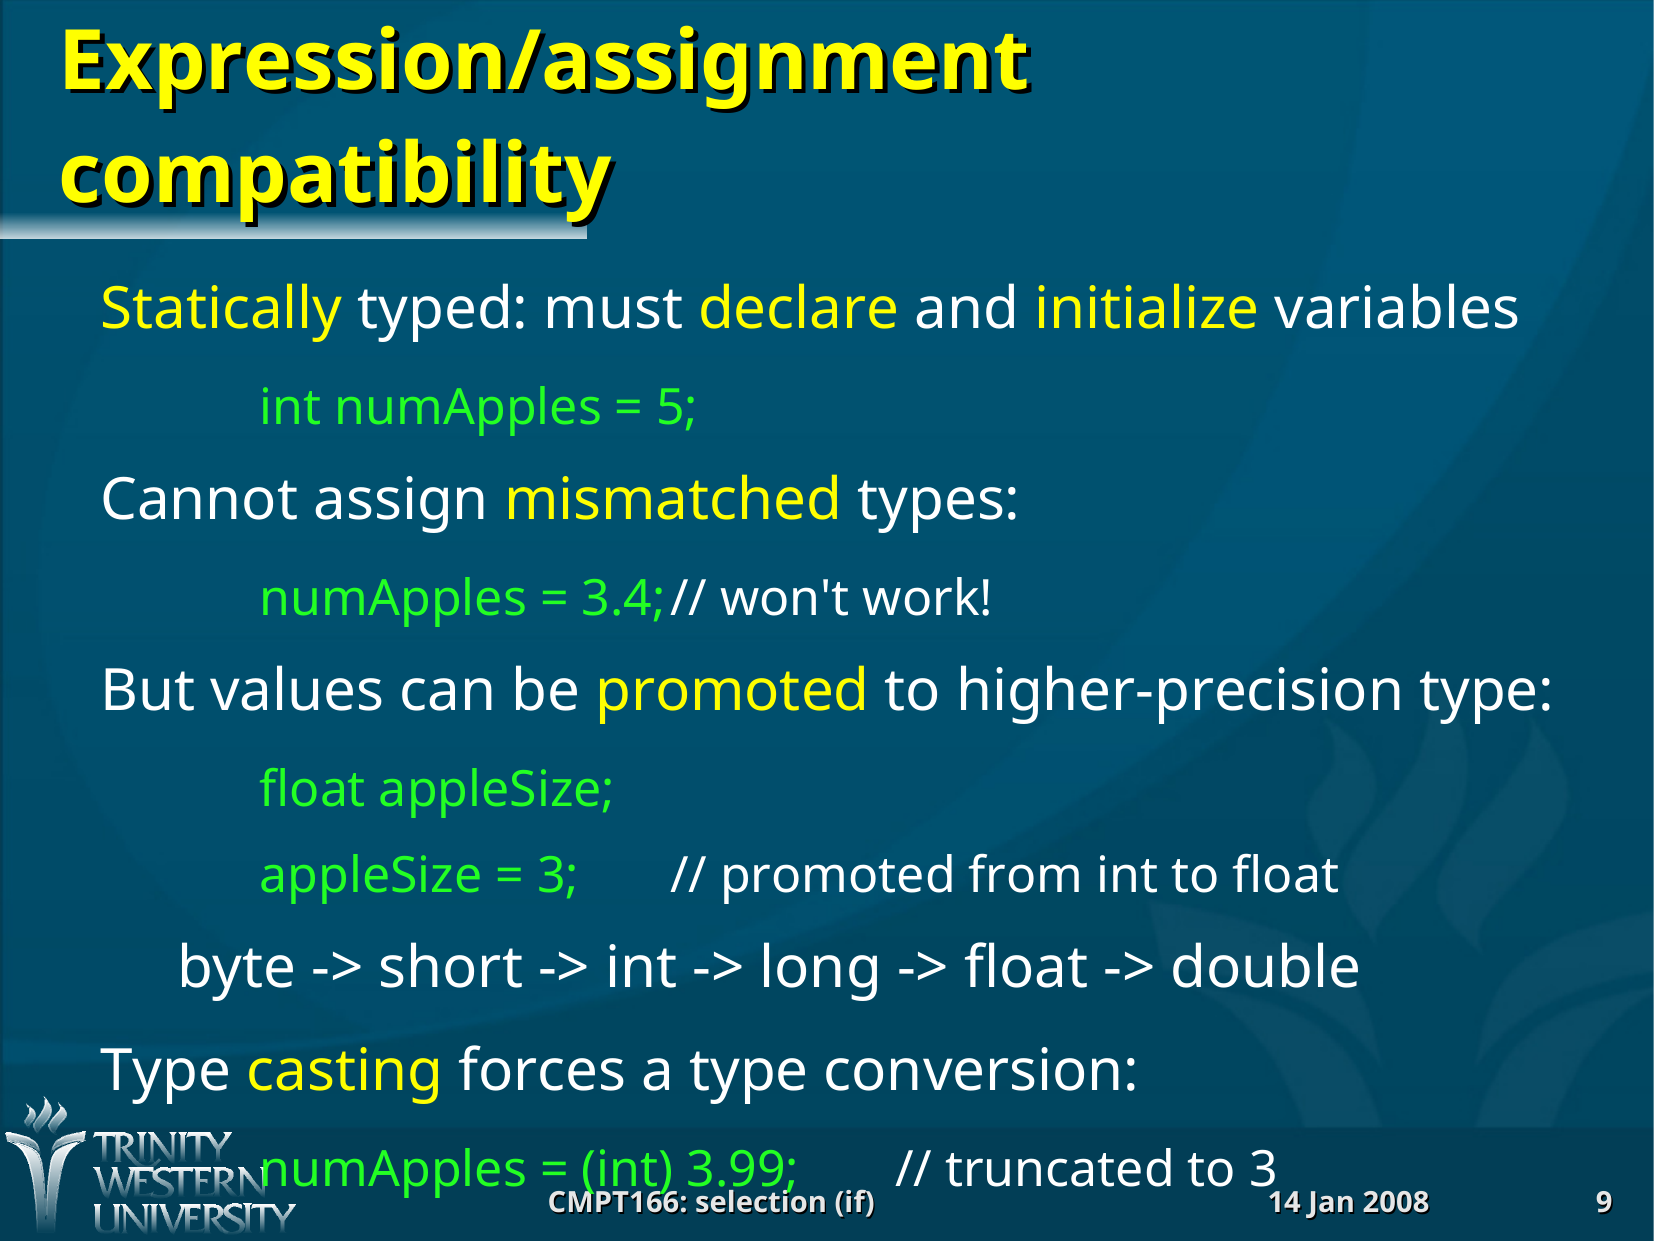

# Expression/assignment compatibility
Statically typed: must declare and initialize variables
int numApples = 5;
Cannot assign mismatched types:
numApples = 3.4;	// won't work!
But values can be promoted to higher-precision type:
float appleSize;
appleSize = 3;		// promoted from int to float
byte -> short -> int -> long -> float -> double
Type casting forces a type conversion:
numApples = (int) 3.99;		// truncated to 3
CMPT166: selection (if)
14 Jan 2008
9